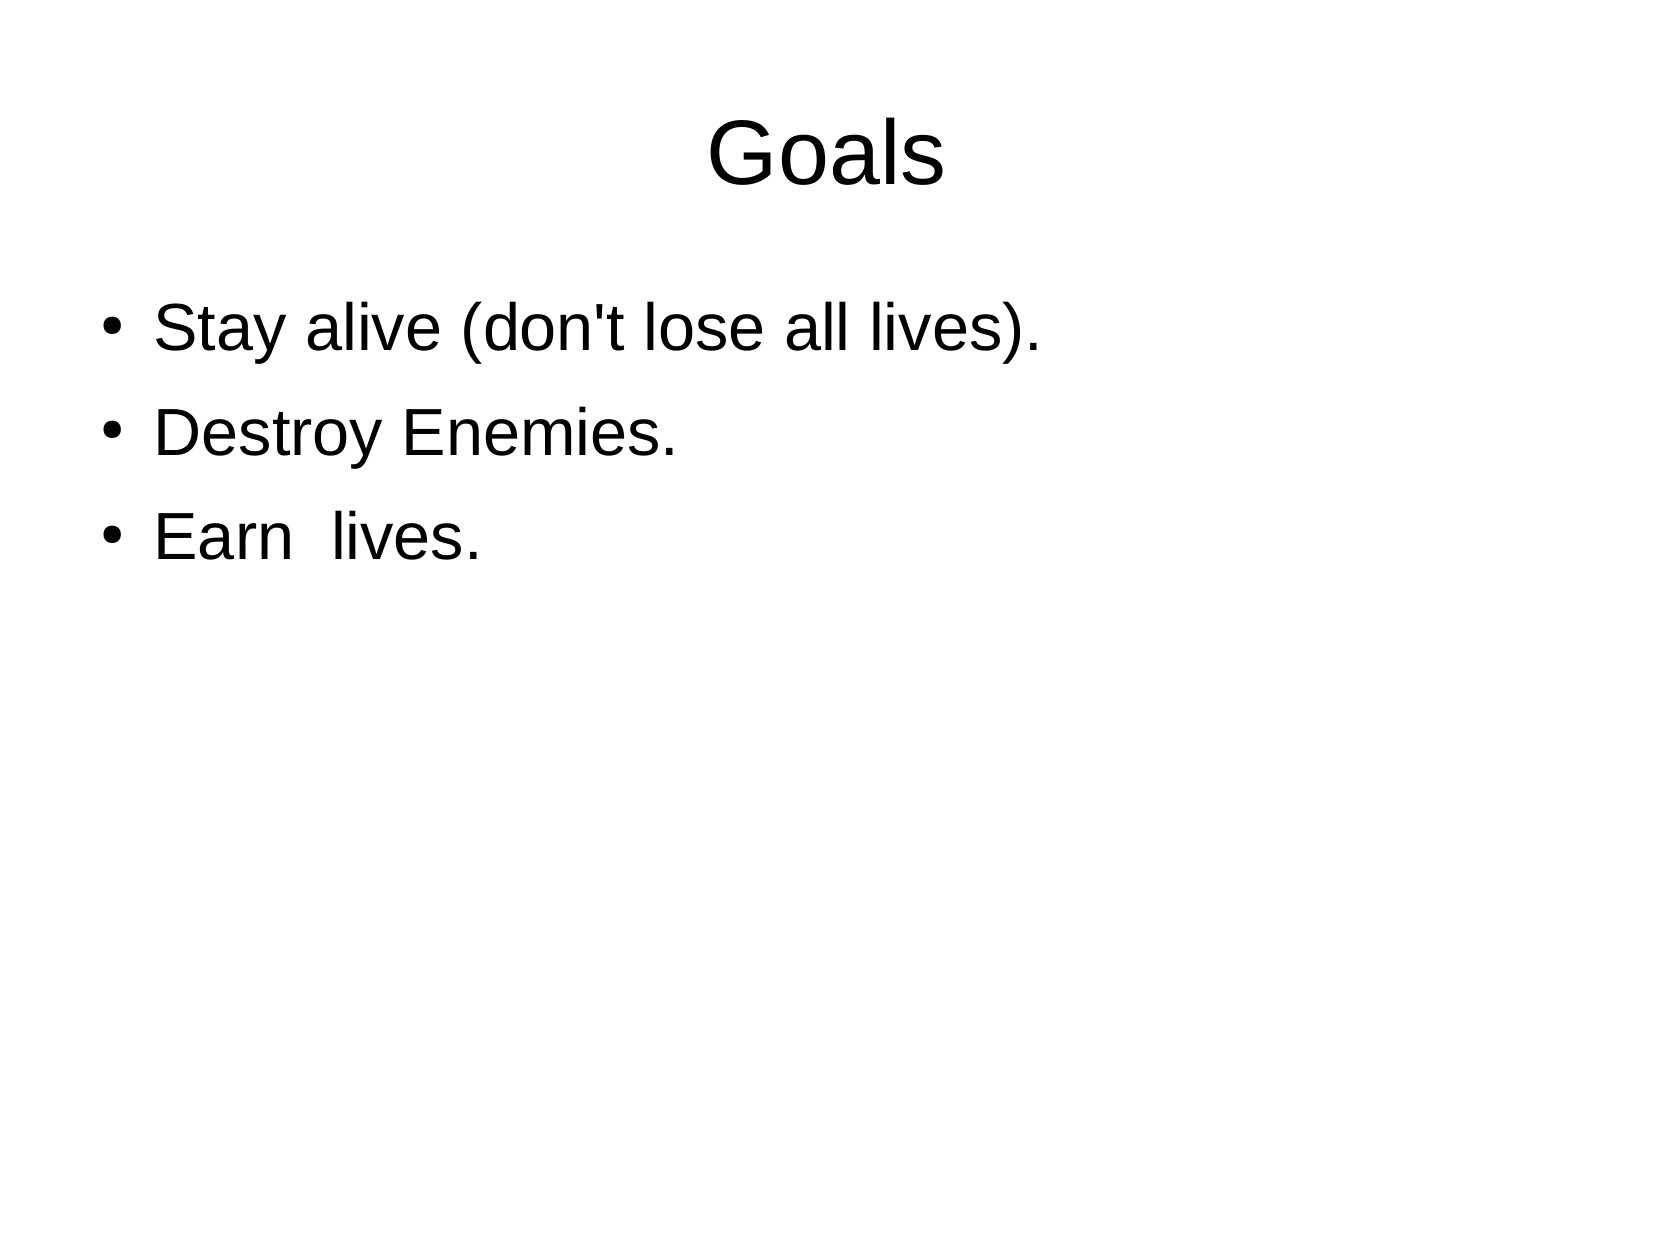

# Goals
Stay alive (don't lose all lives).
Destroy Enemies.
Earn lives.